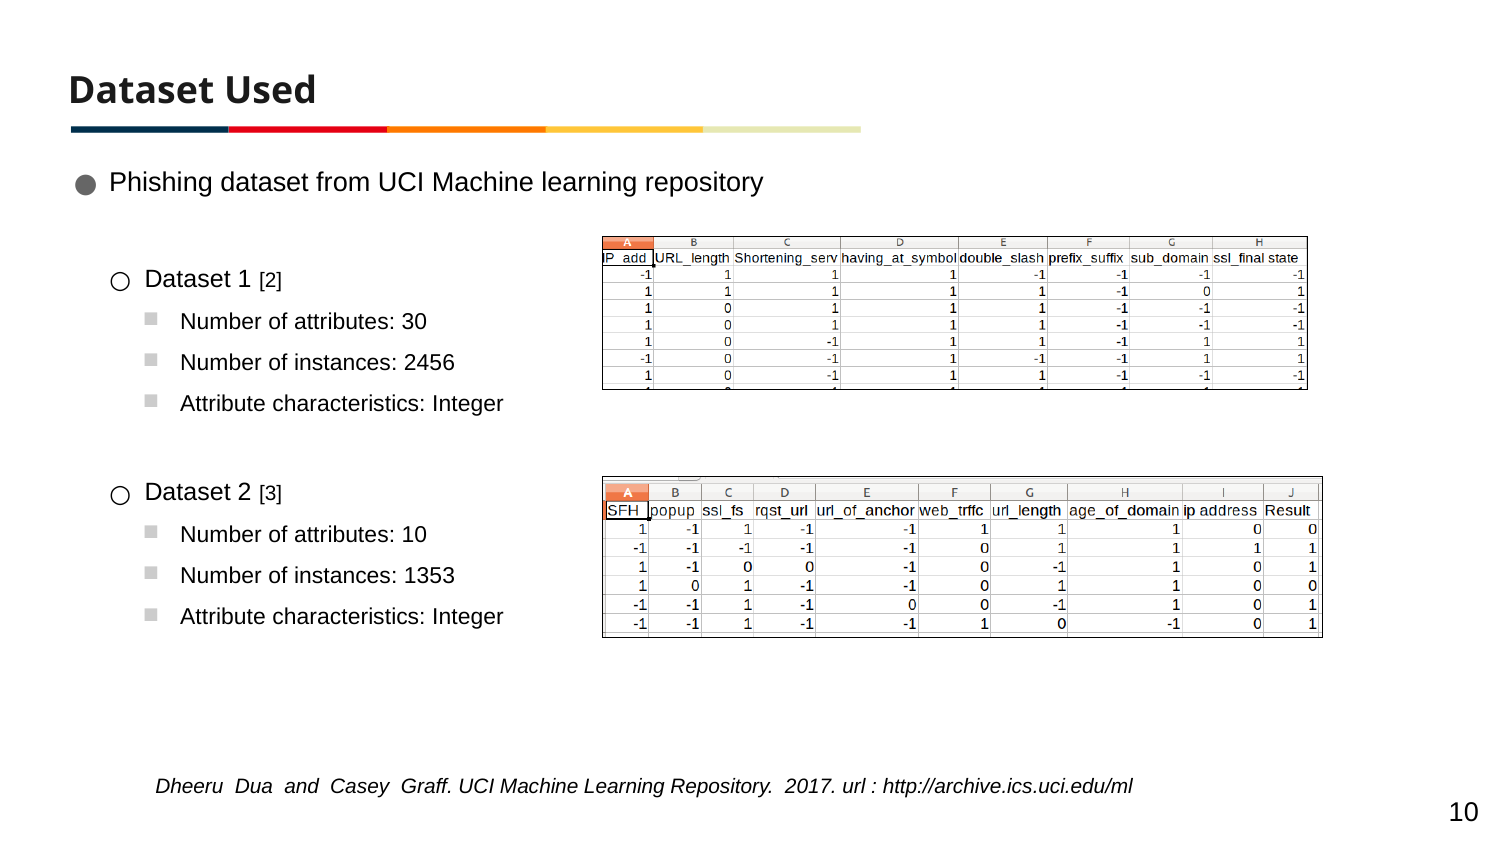

Dataset Used
Phishing dataset from UCI Machine learning repository
Dataset 1 [2]
Number of attributes: 30
Number of instances: 2456
Attribute characteristics: Integer
Dataset 2 [3]
Number of attributes: 10
Number of instances: 1353
Attribute characteristics: Integer
 Dheeru Dua and Casey Graff. UCI Machine Learning Repository. 2017. url : http://archive.ics.uci.edu/ml